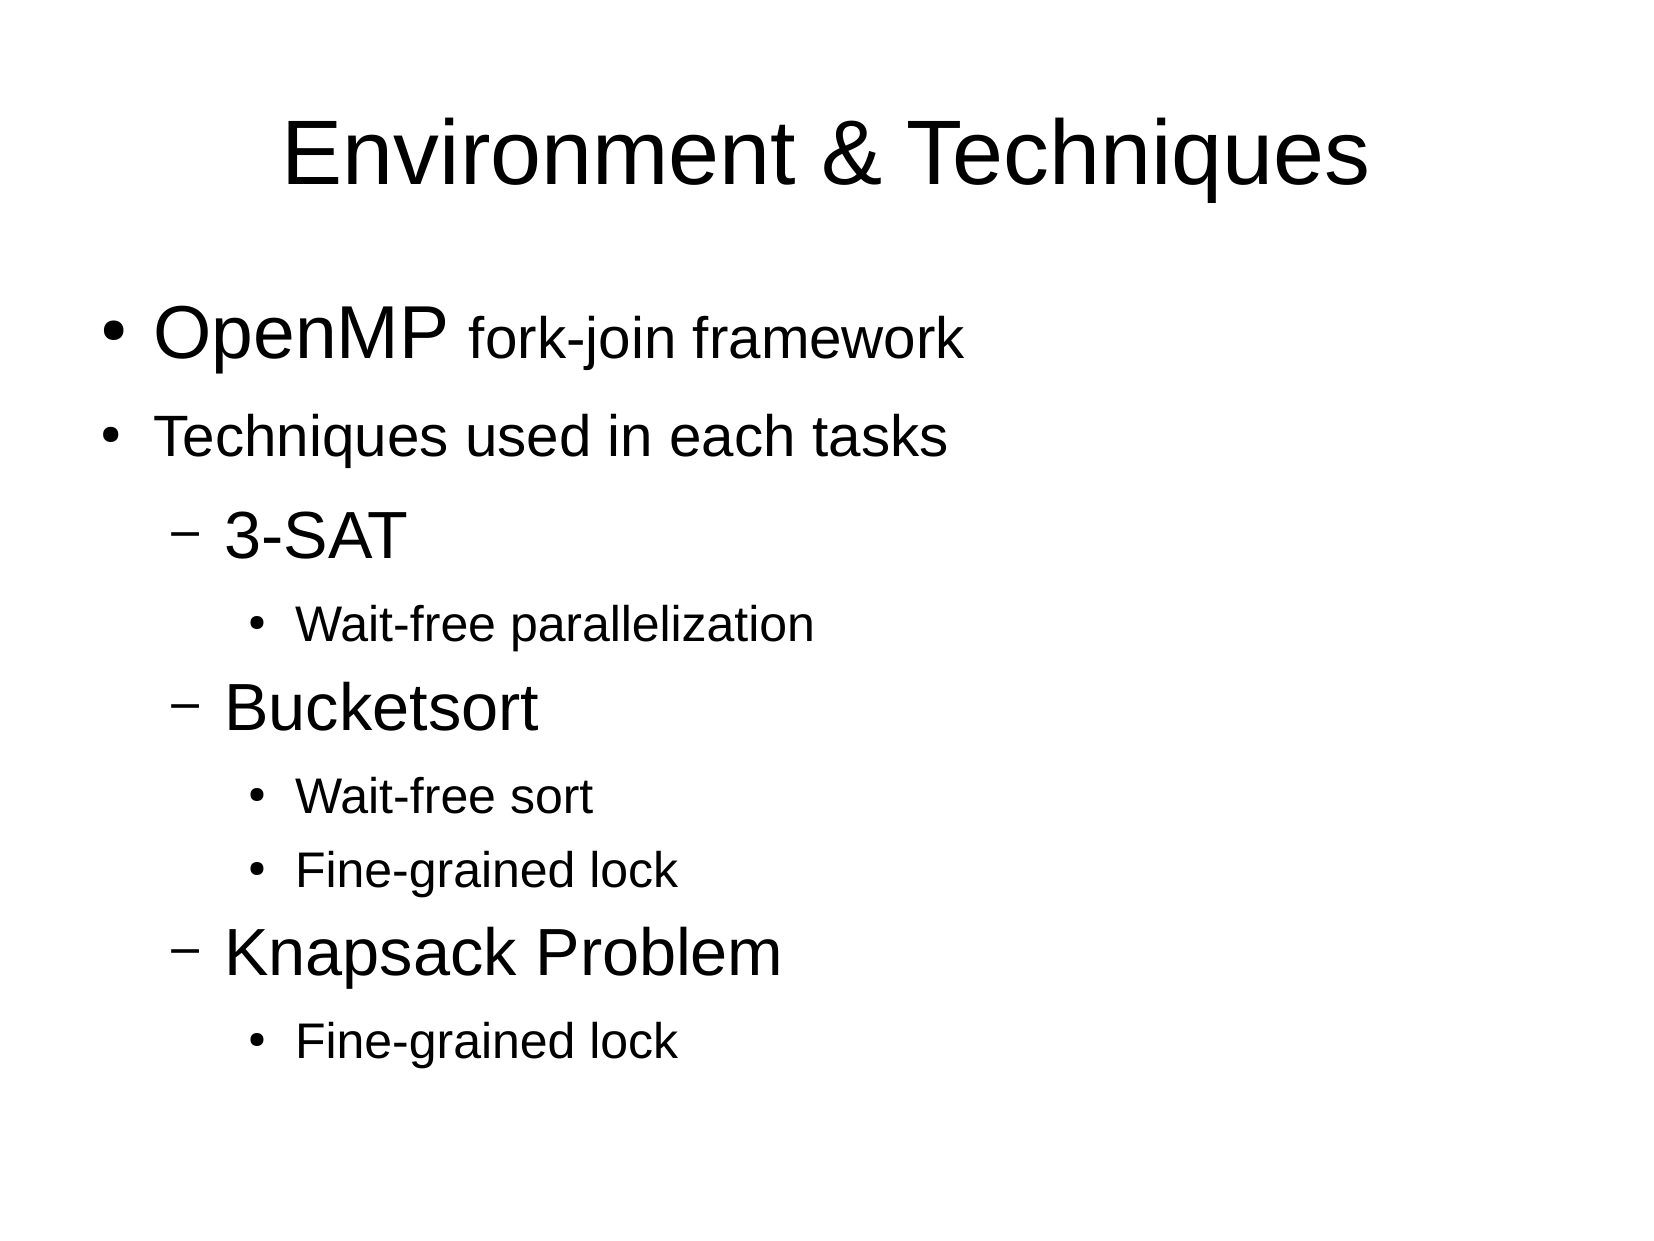

# Environment & Techniques
OpenMP fork-join framework
Techniques used in each tasks
3-SAT
Wait-free parallelization
Bucketsort
Wait-free sort
Fine-grained lock
Knapsack Problem
Fine-grained lock